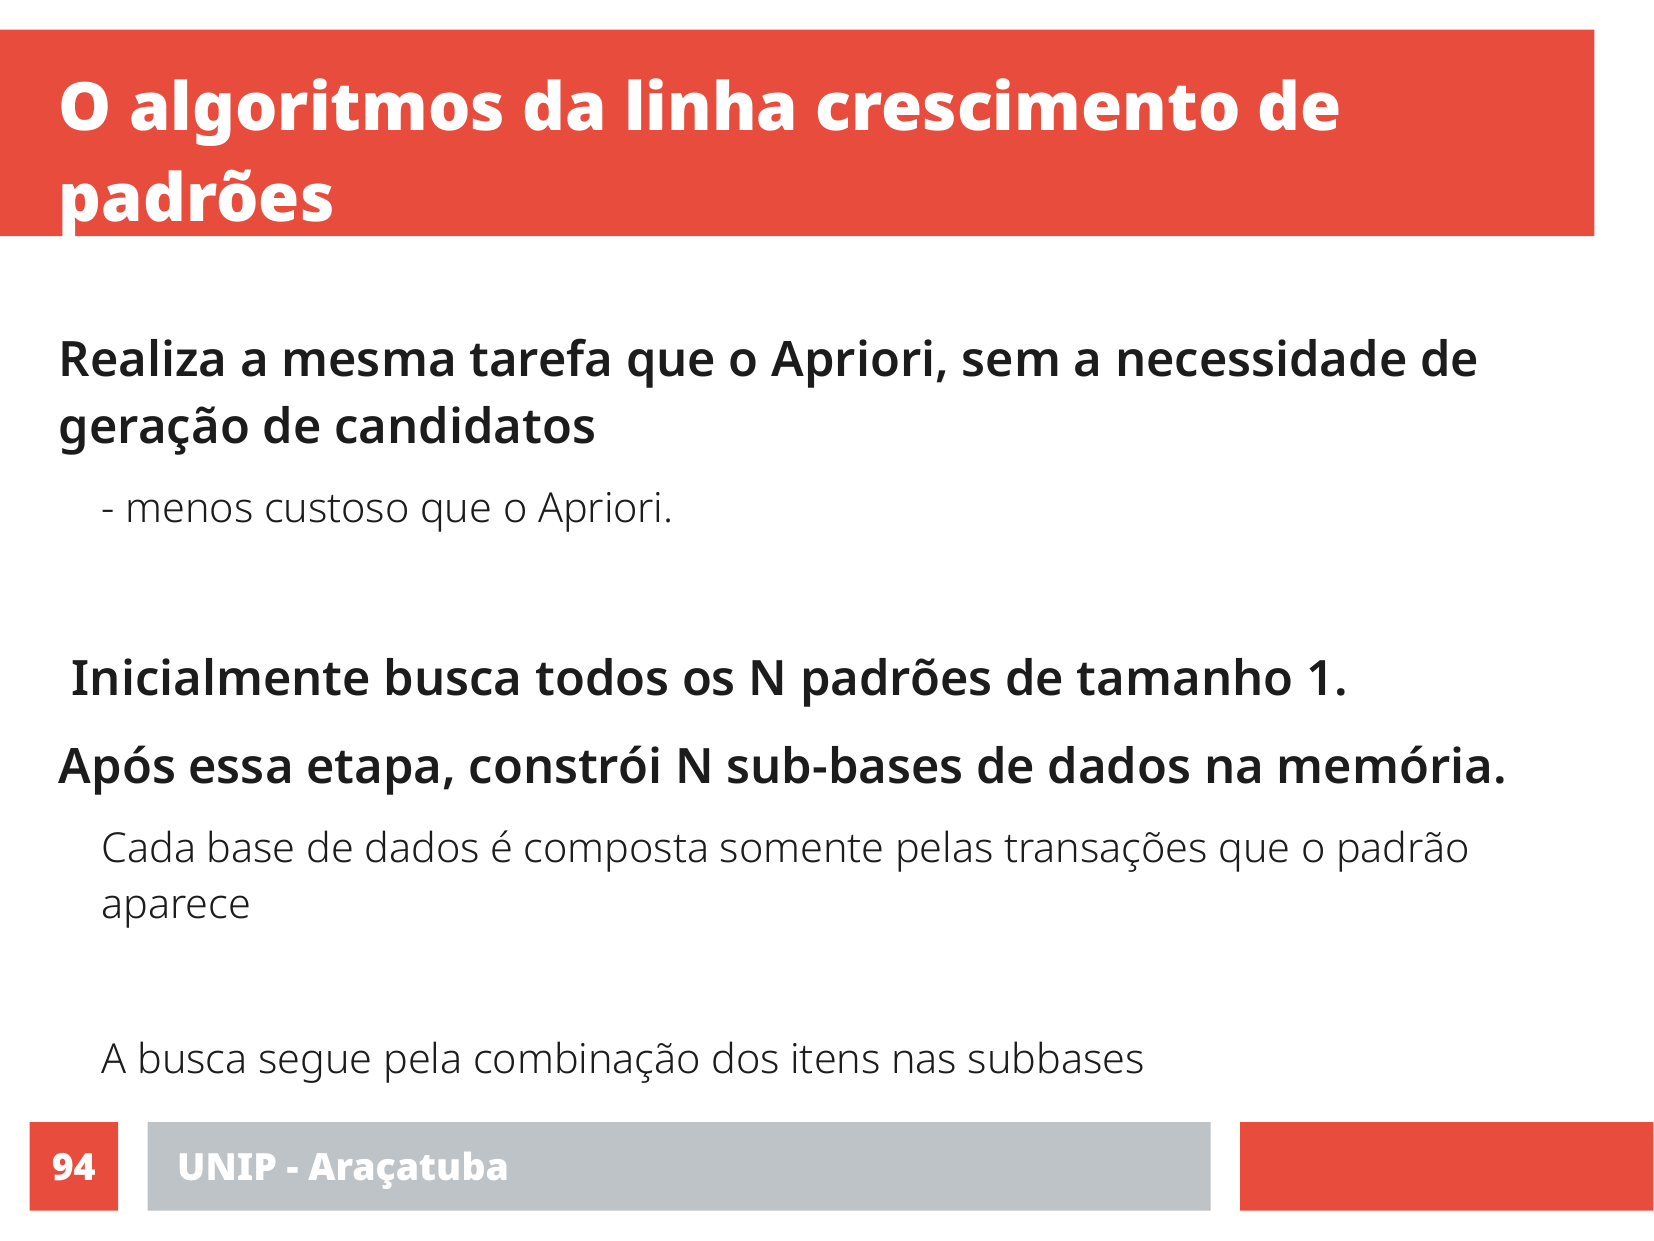

# O algoritmos da linha crescimento de padrões
Realiza a mesma tarefa que o Apriori, sem a necessidade de geração de candidatos
- menos custoso que o Apriori.
 Inicialmente busca todos os N padrões de tamanho 1.
Após essa etapa, constrói N sub-bases de dados na memória.
Cada base de dados é composta somente pelas transações que o padrão aparece
A busca segue pela combinação dos itens nas subbases
94
UNIP - Araçatuba